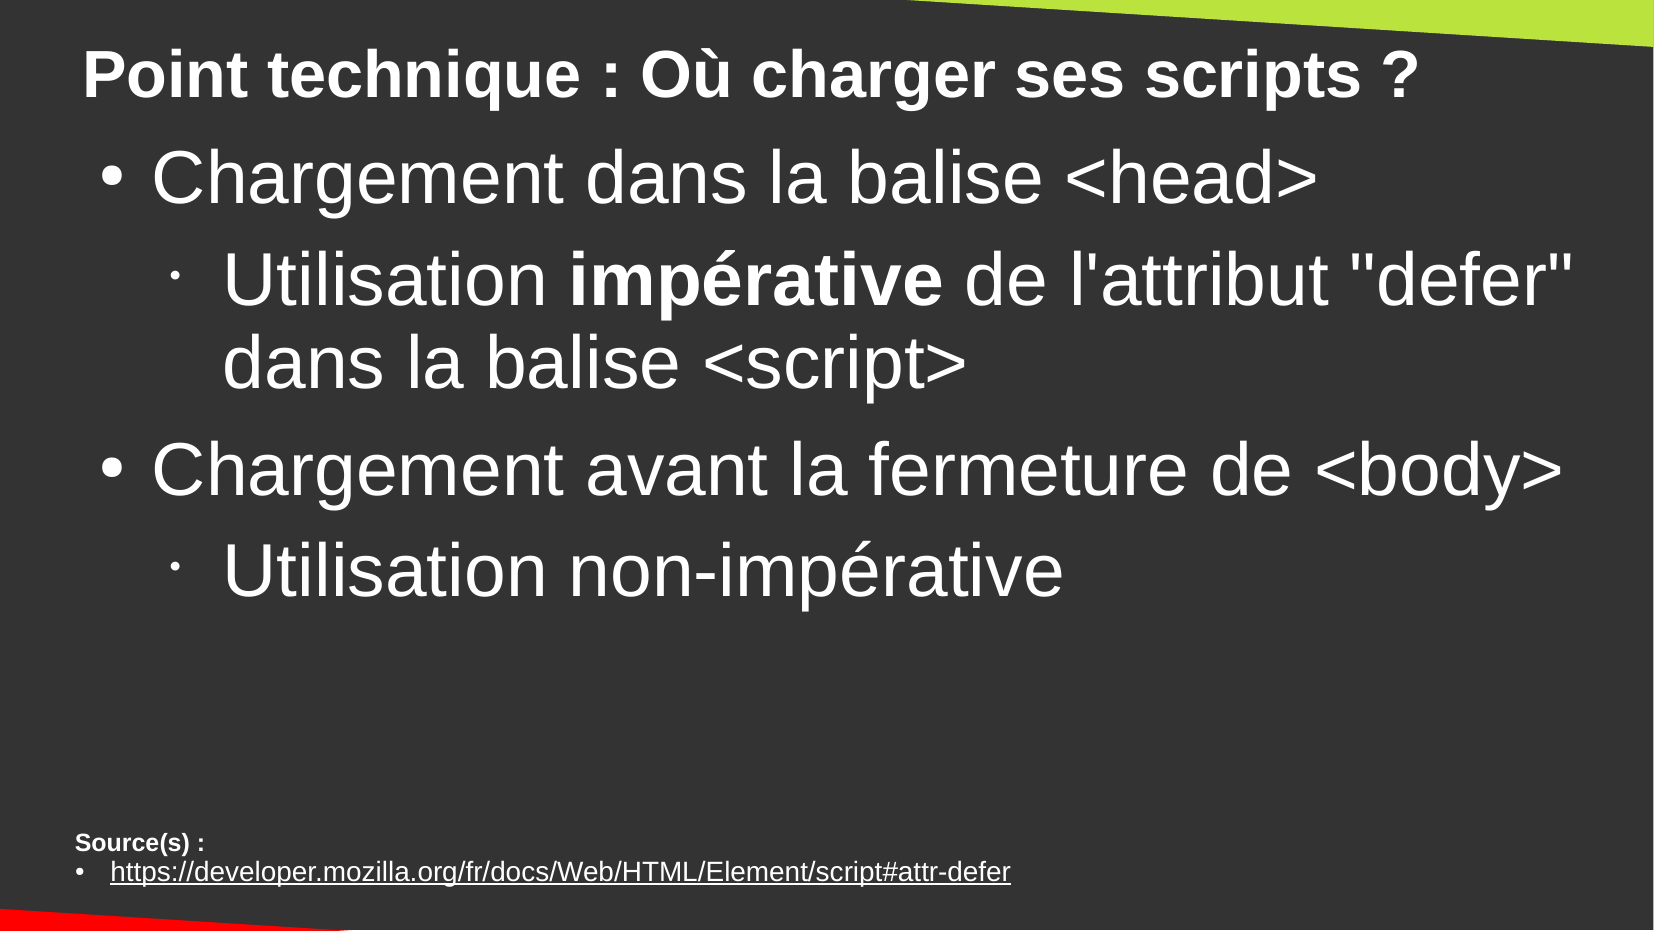

# Point technique : Où charger ses scripts ?
Chargement dans la balise <head>
Utilisation impérative de l'attribut "defer" dans la balise <script>
Chargement avant la fermeture de <body>
Utilisation non-impérative
Source(s) :
https://developer.mozilla.org/fr/docs/Web/HTML/Element/script#attr-defer